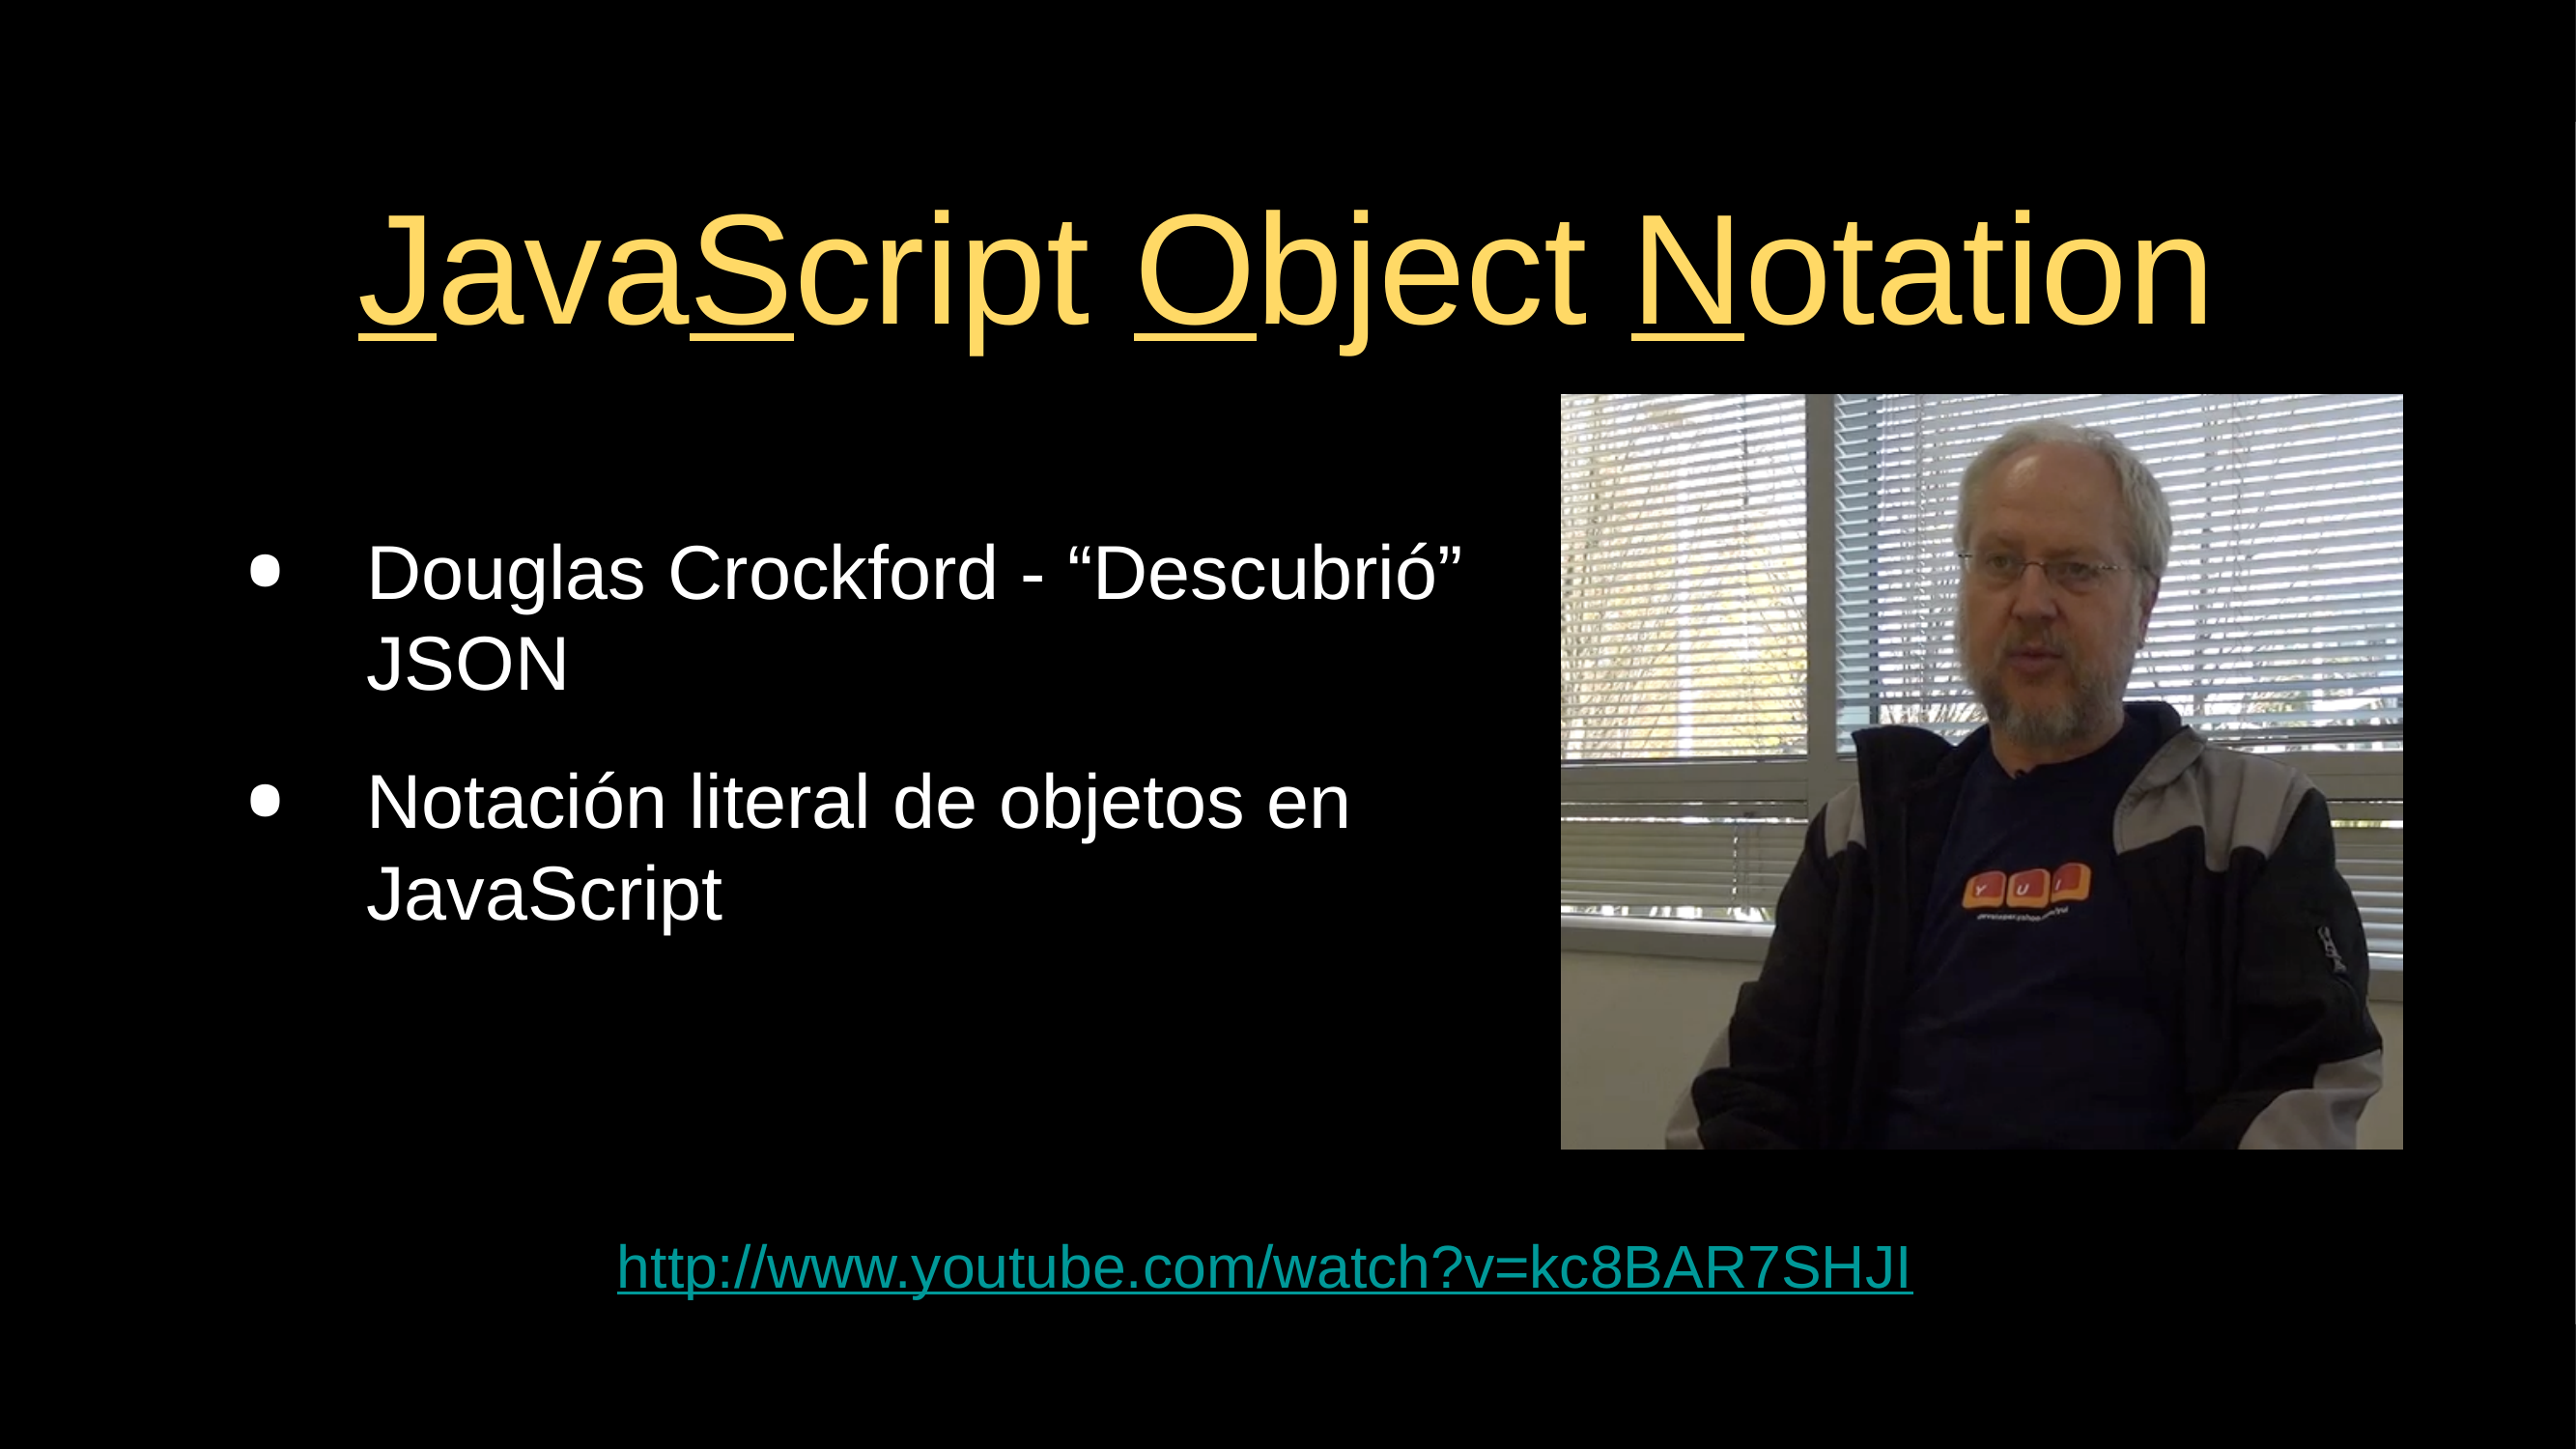

# JavaScript Object Notation
Douglas Crockford - “Descubrió” JSON
Notación literal de objetos en JavaScript
http://www.youtube.com/watch?v=kc8BAR7SHJI